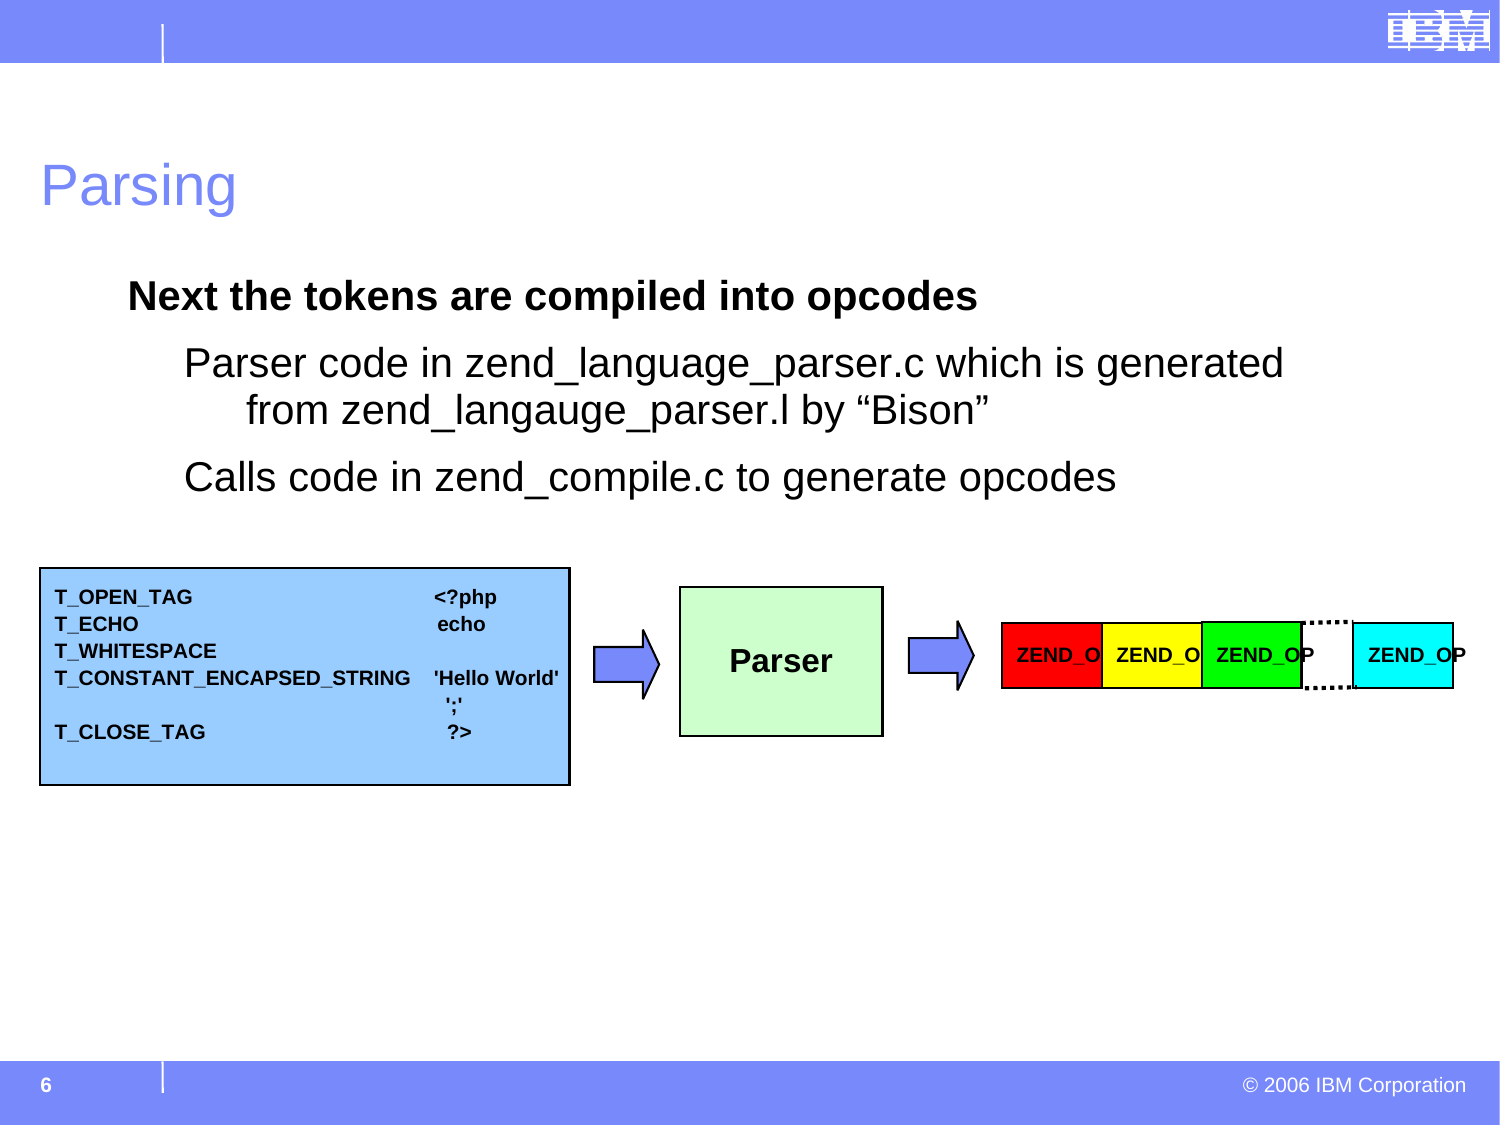

# Parsing
Next the tokens are compiled into opcodes
Parser code in zend_language_parser.c which is generated from zend_langauge_parser.l by “Bison”
Calls code in zend_compile.c to generate opcodes
T_OPEN_TAG <?php
T_ECHO echo
T_WHITESPACE
T_CONSTANT_ENCAPSED_STRING 'Hello World'
 ';'
T_CLOSE_TAG ?>
Parser
ZEND_OP
ZEND_OP
ZEND_OP
ZEND_OP
6